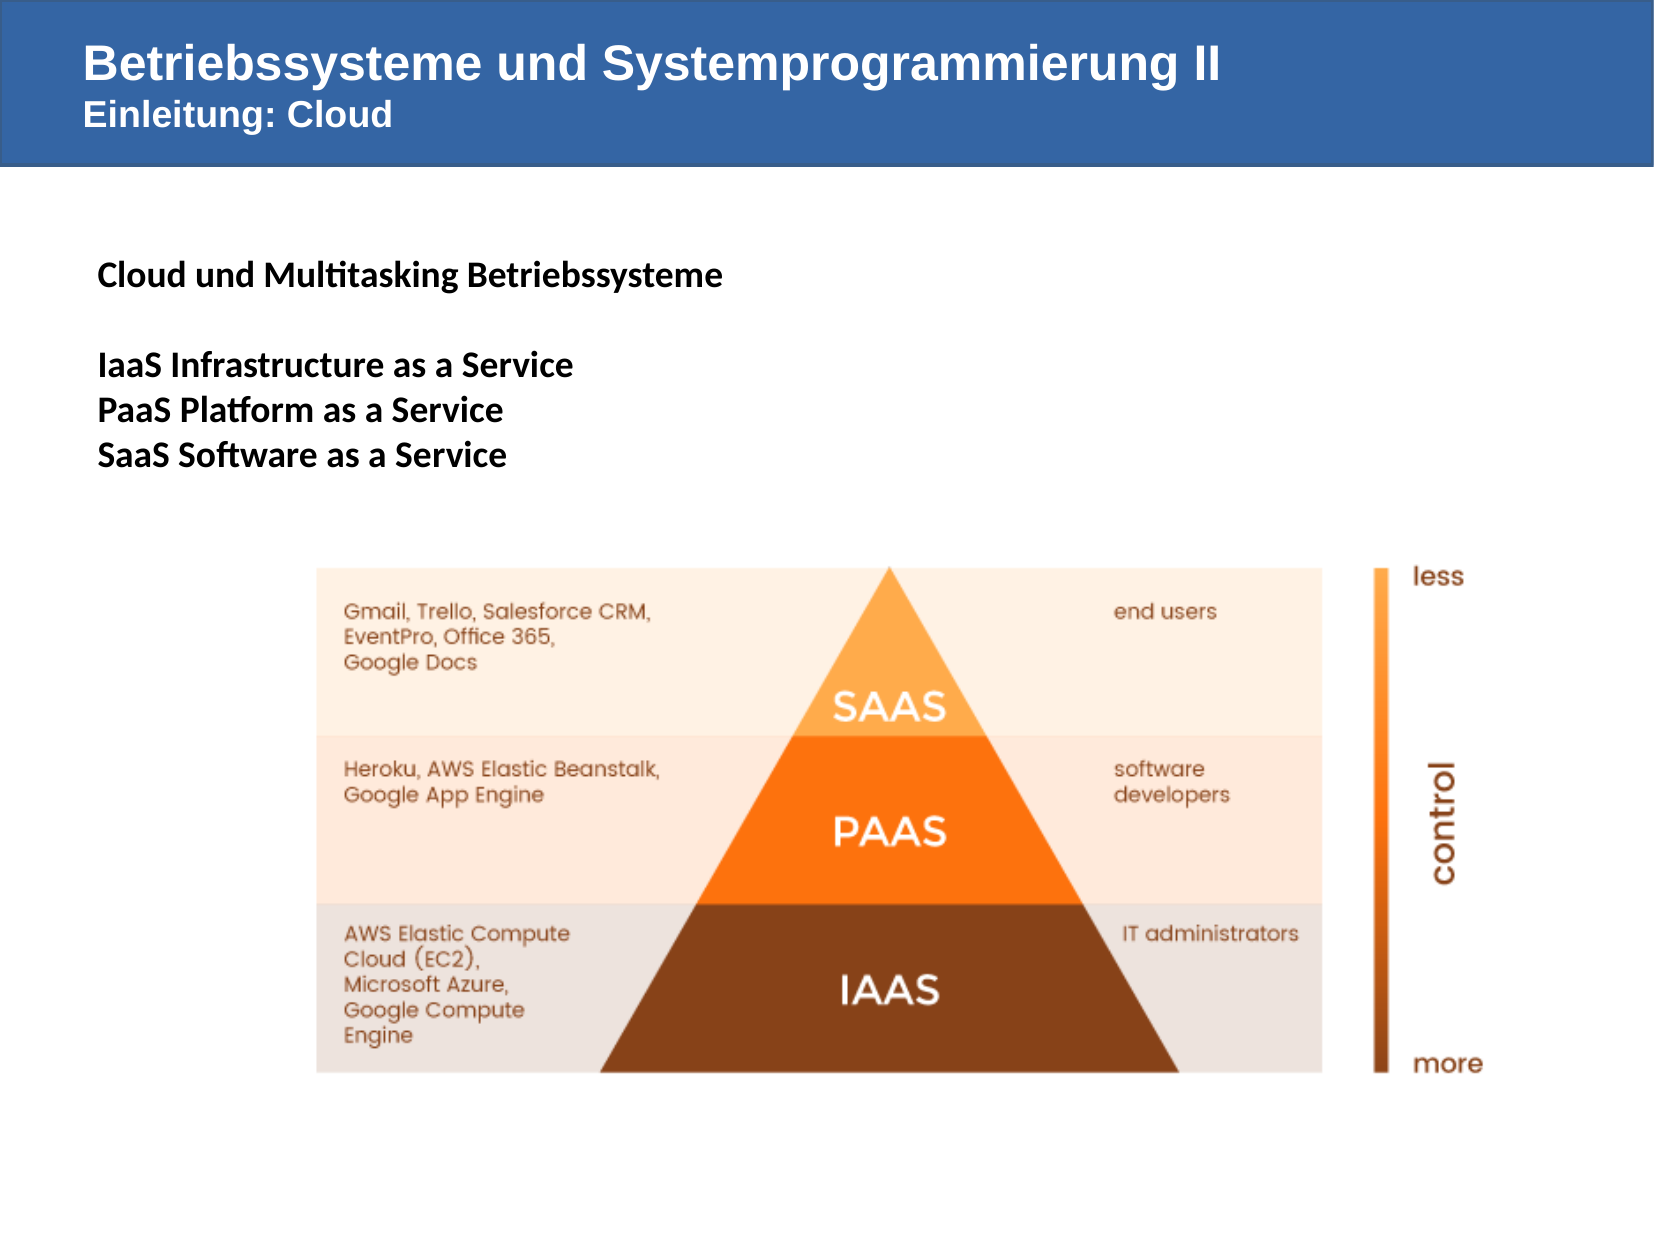

# Betriebssysteme und Systemprogrammierung II Einleitung: Cloud
Cloud und Multitasking Betriebssysteme
IaaS Infrastructure as a Service
PaaS Platform as a Service
SaaS Software as a Service